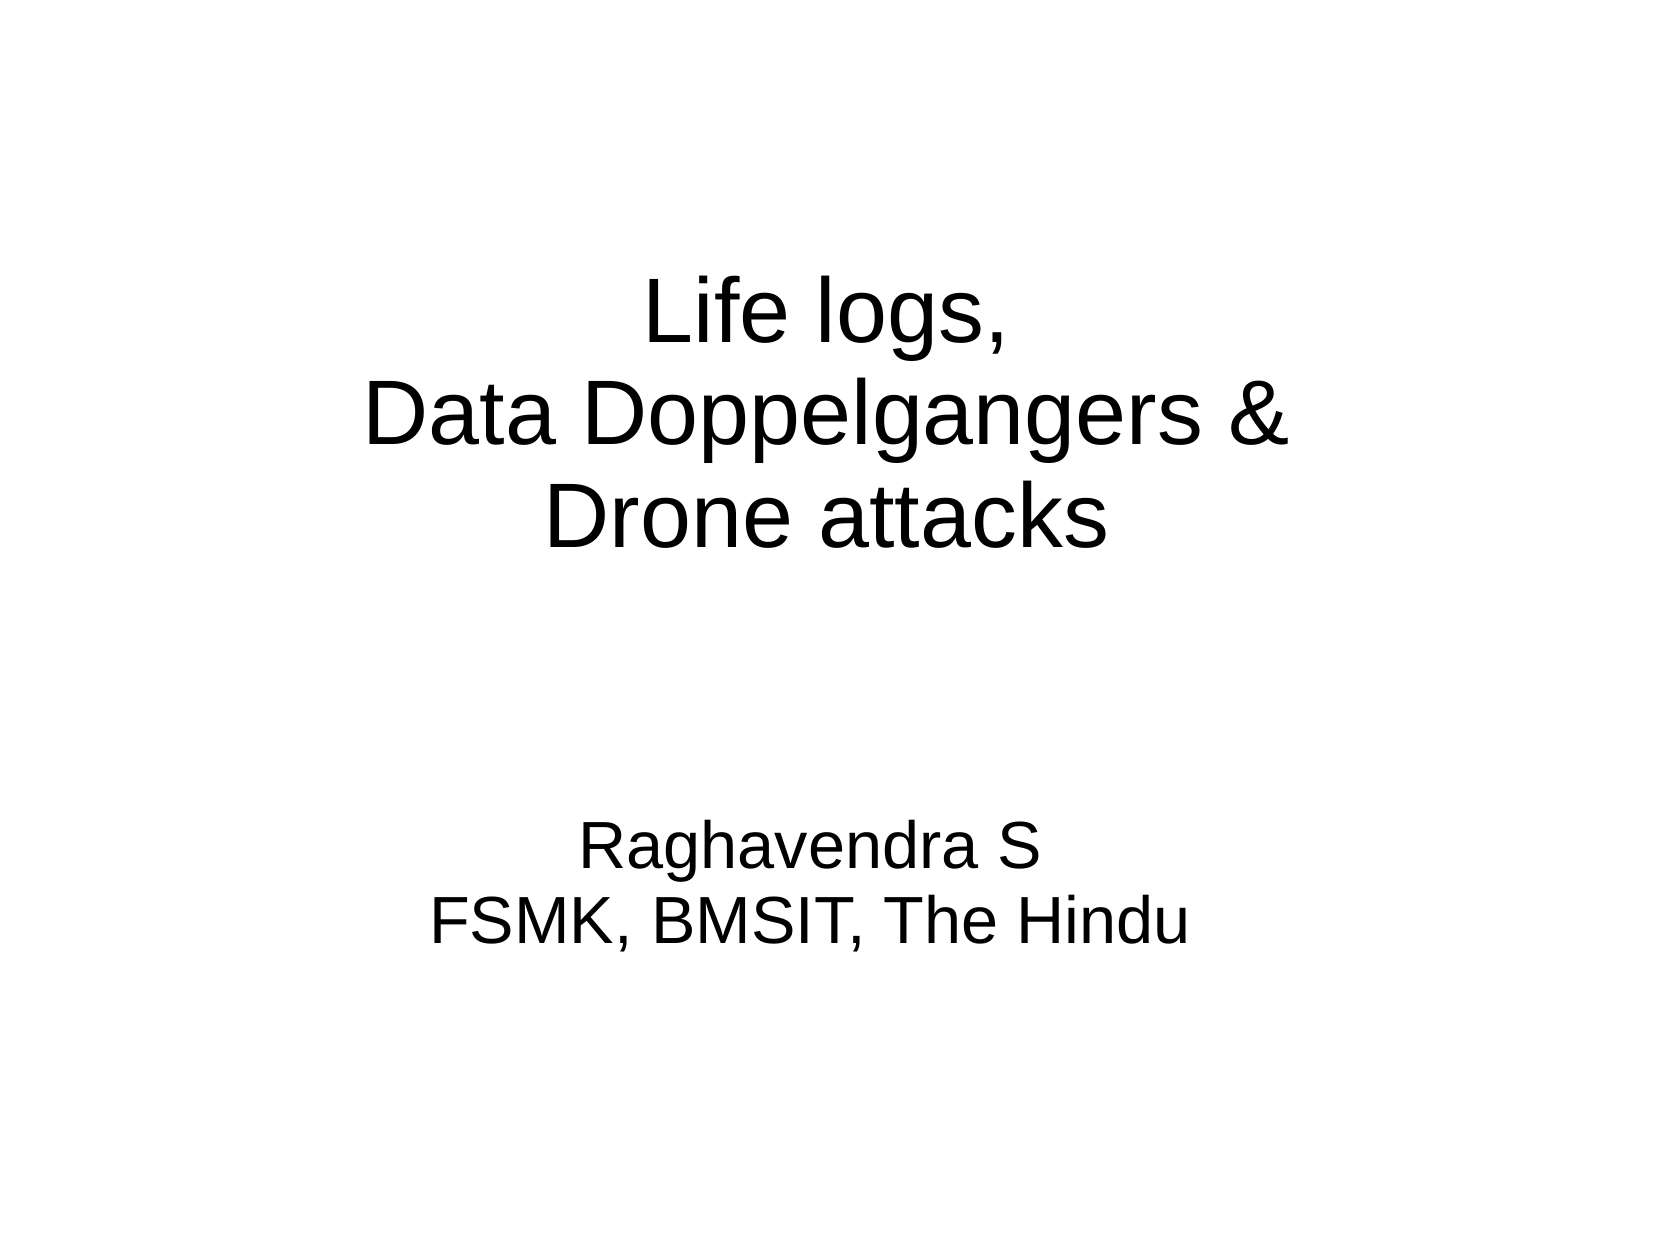

# Life logs, Data Doppelgangers & Drone attacks
Raghavendra S
FSMK, BMSIT, The Hindu